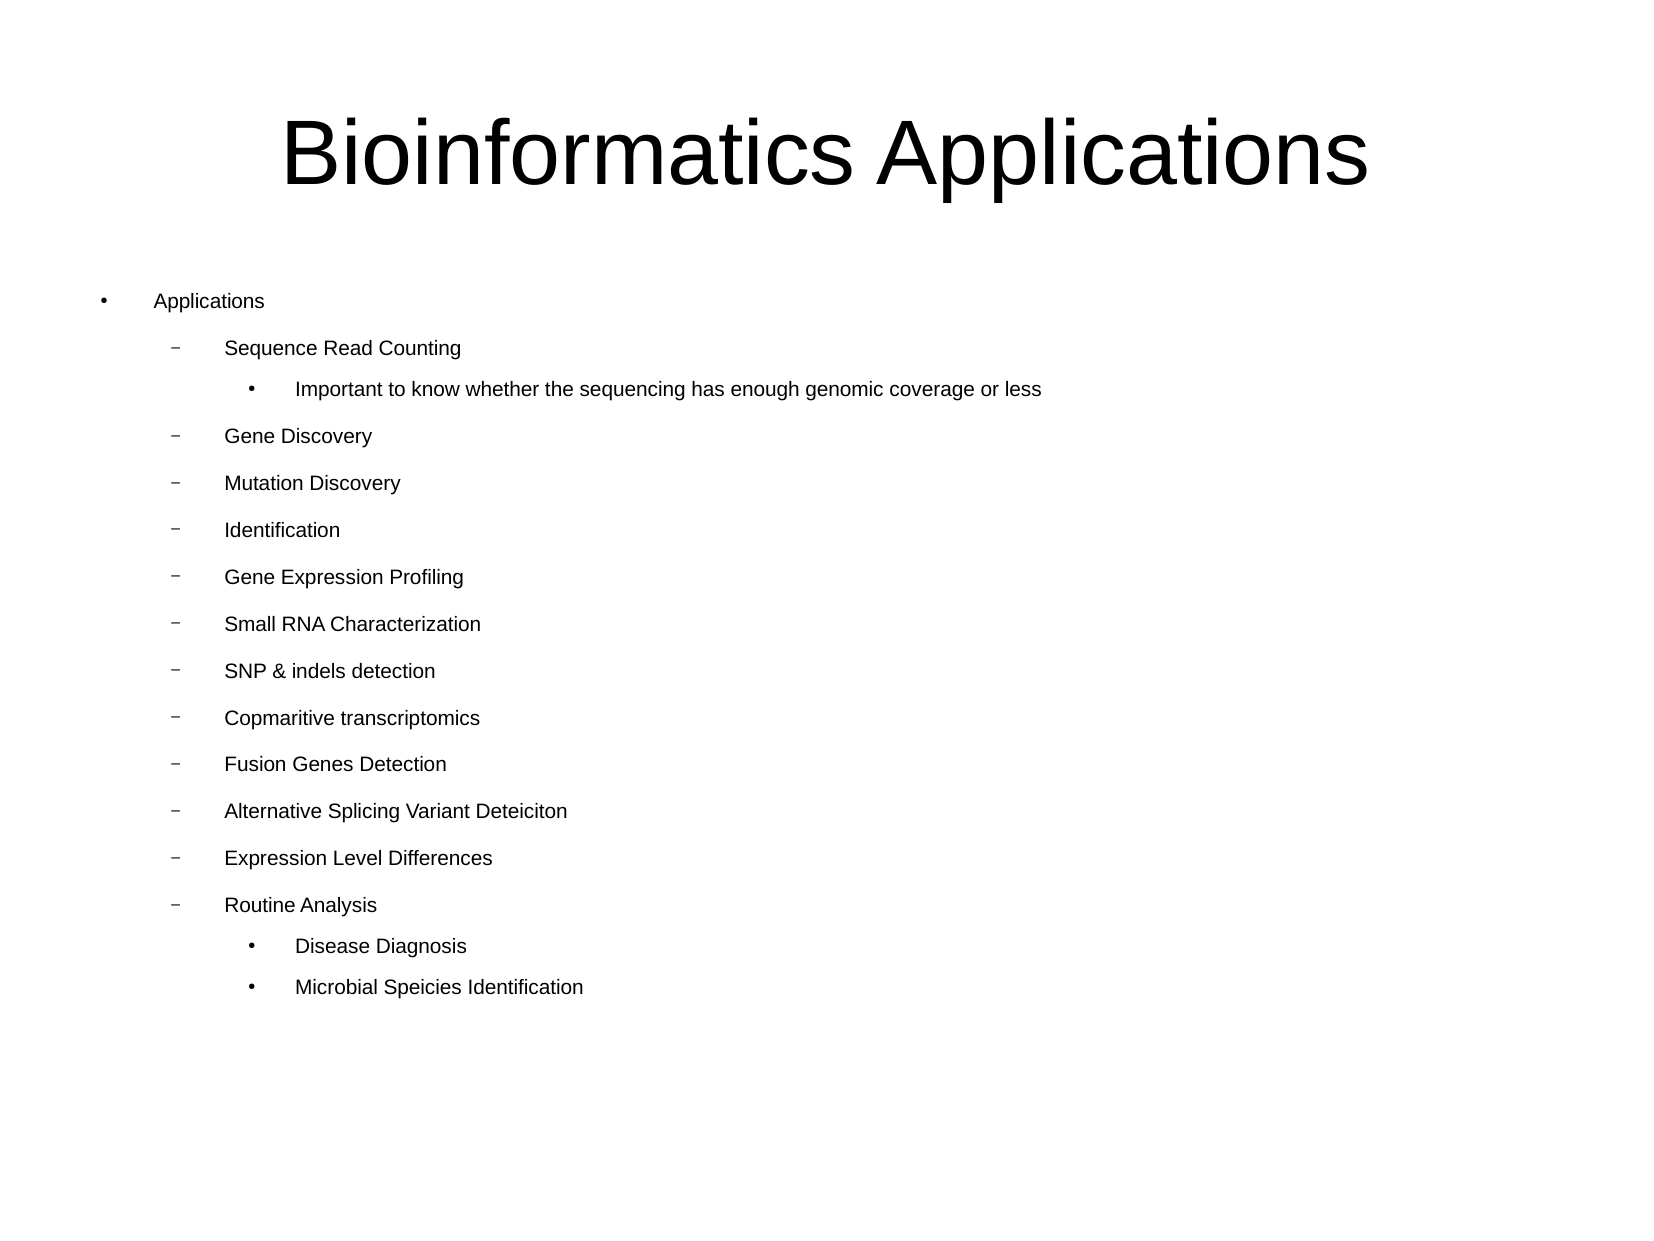

# Bioinformatics Applications
Applications
Sequence Read Counting
Important to know whether the sequencing has enough genomic coverage or less
Gene Discovery
Mutation Discovery
Identification
Gene Expression Profiling
Small RNA Characterization
SNP & indels detection
Copmaritive transcriptomics
Fusion Genes Detection
Alternative Splicing Variant Deteiciton
Expression Level Differences
Routine Analysis
Disease Diagnosis
Microbial Speicies Identification